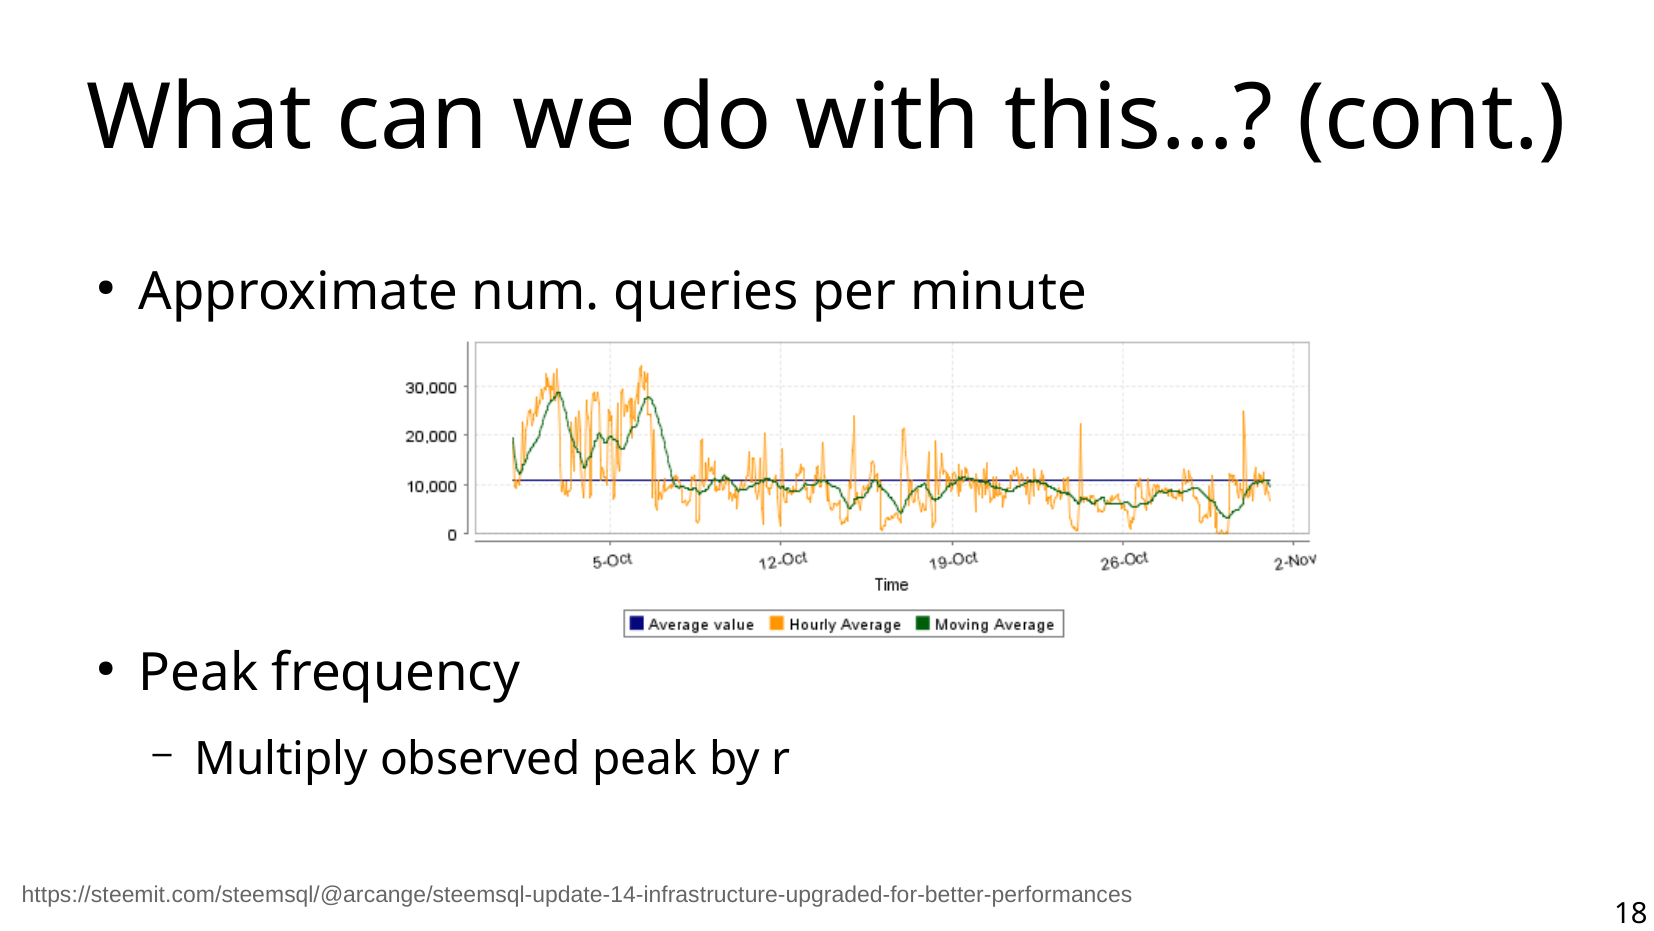

# What can we do with this…? (cont.)
Approximate num. queries per minute
Peak frequency
Multiply observed peak by r
https://steemit.com/steemsql/@arcange/steemsql-update-14-infrastructure-upgraded-for-better-performances
18